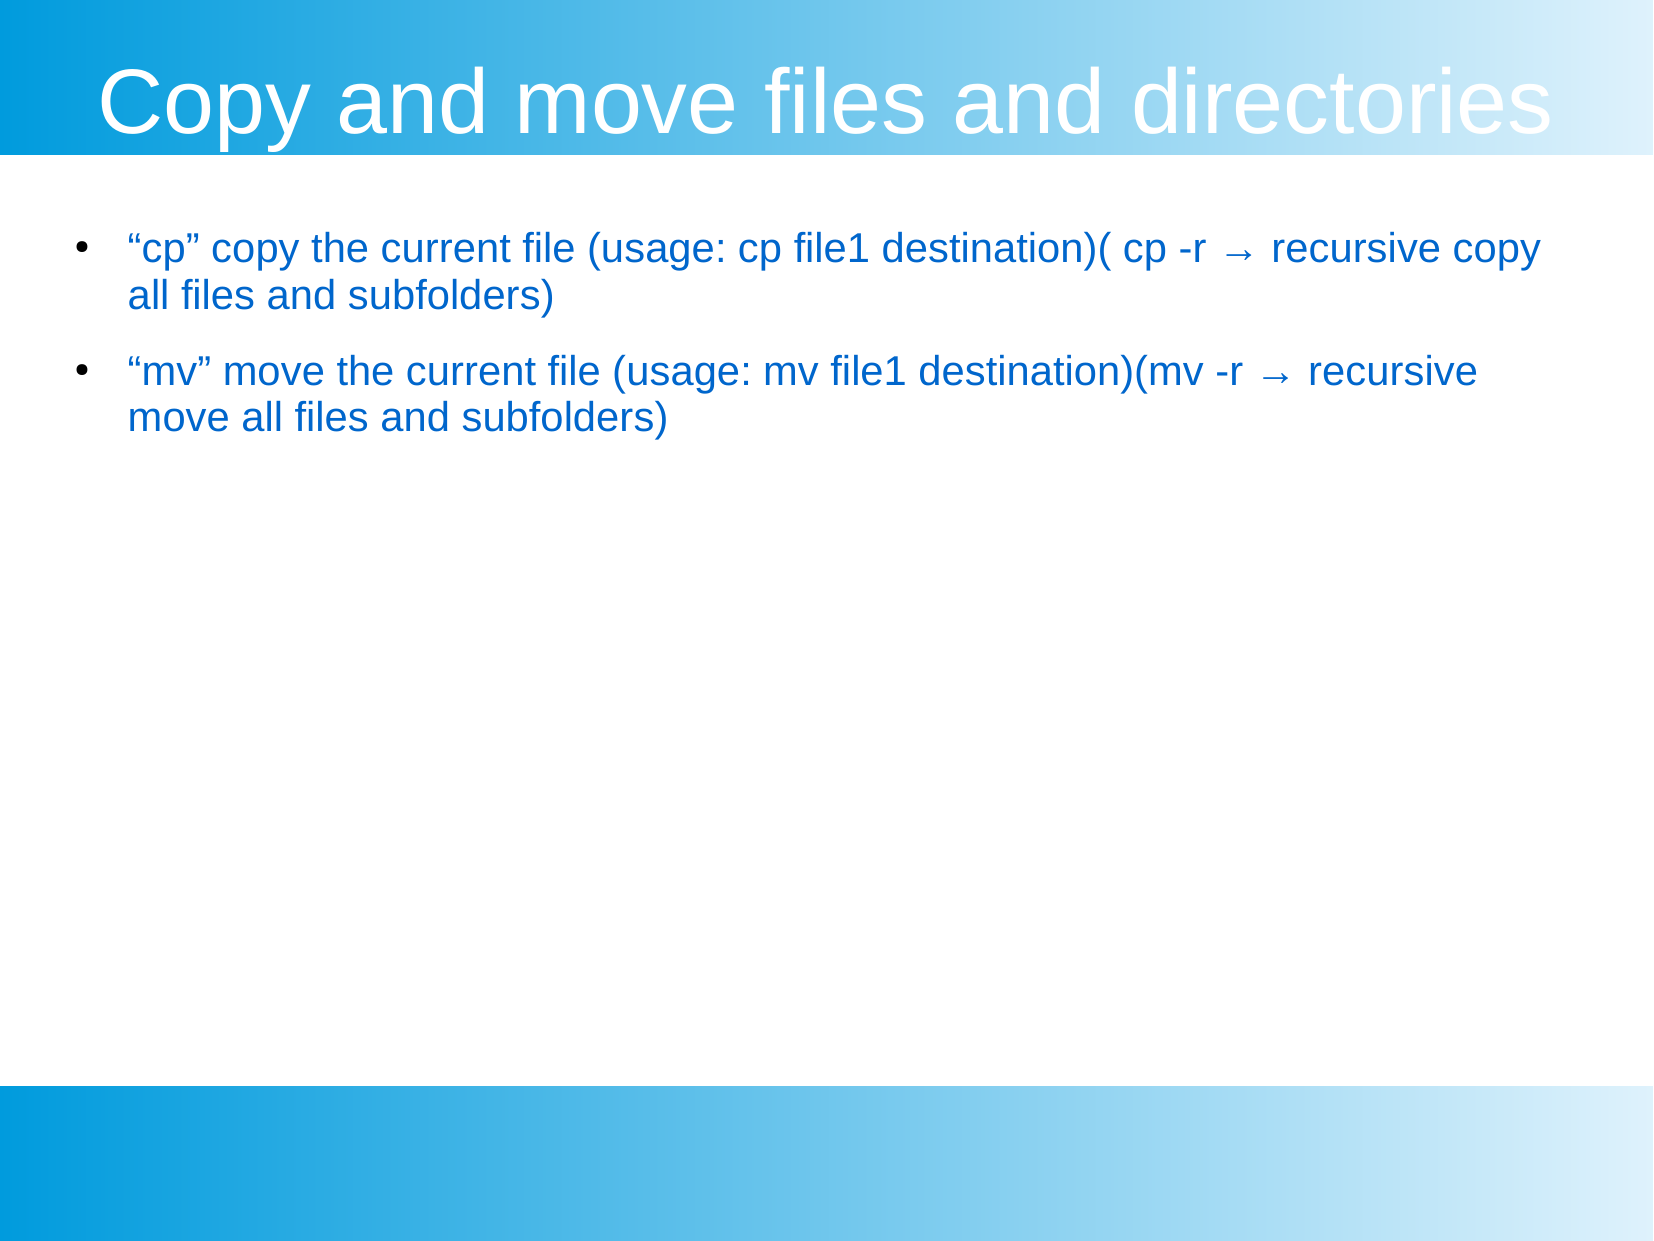

# Copy and move files and directories
“cp” copy the current file (usage: cp file1 destination)( cp -r → recursive copy all files and subfolders)
“mv” move the current file (usage: mv file1 destination)(mv -r → recursive move all files and subfolders)